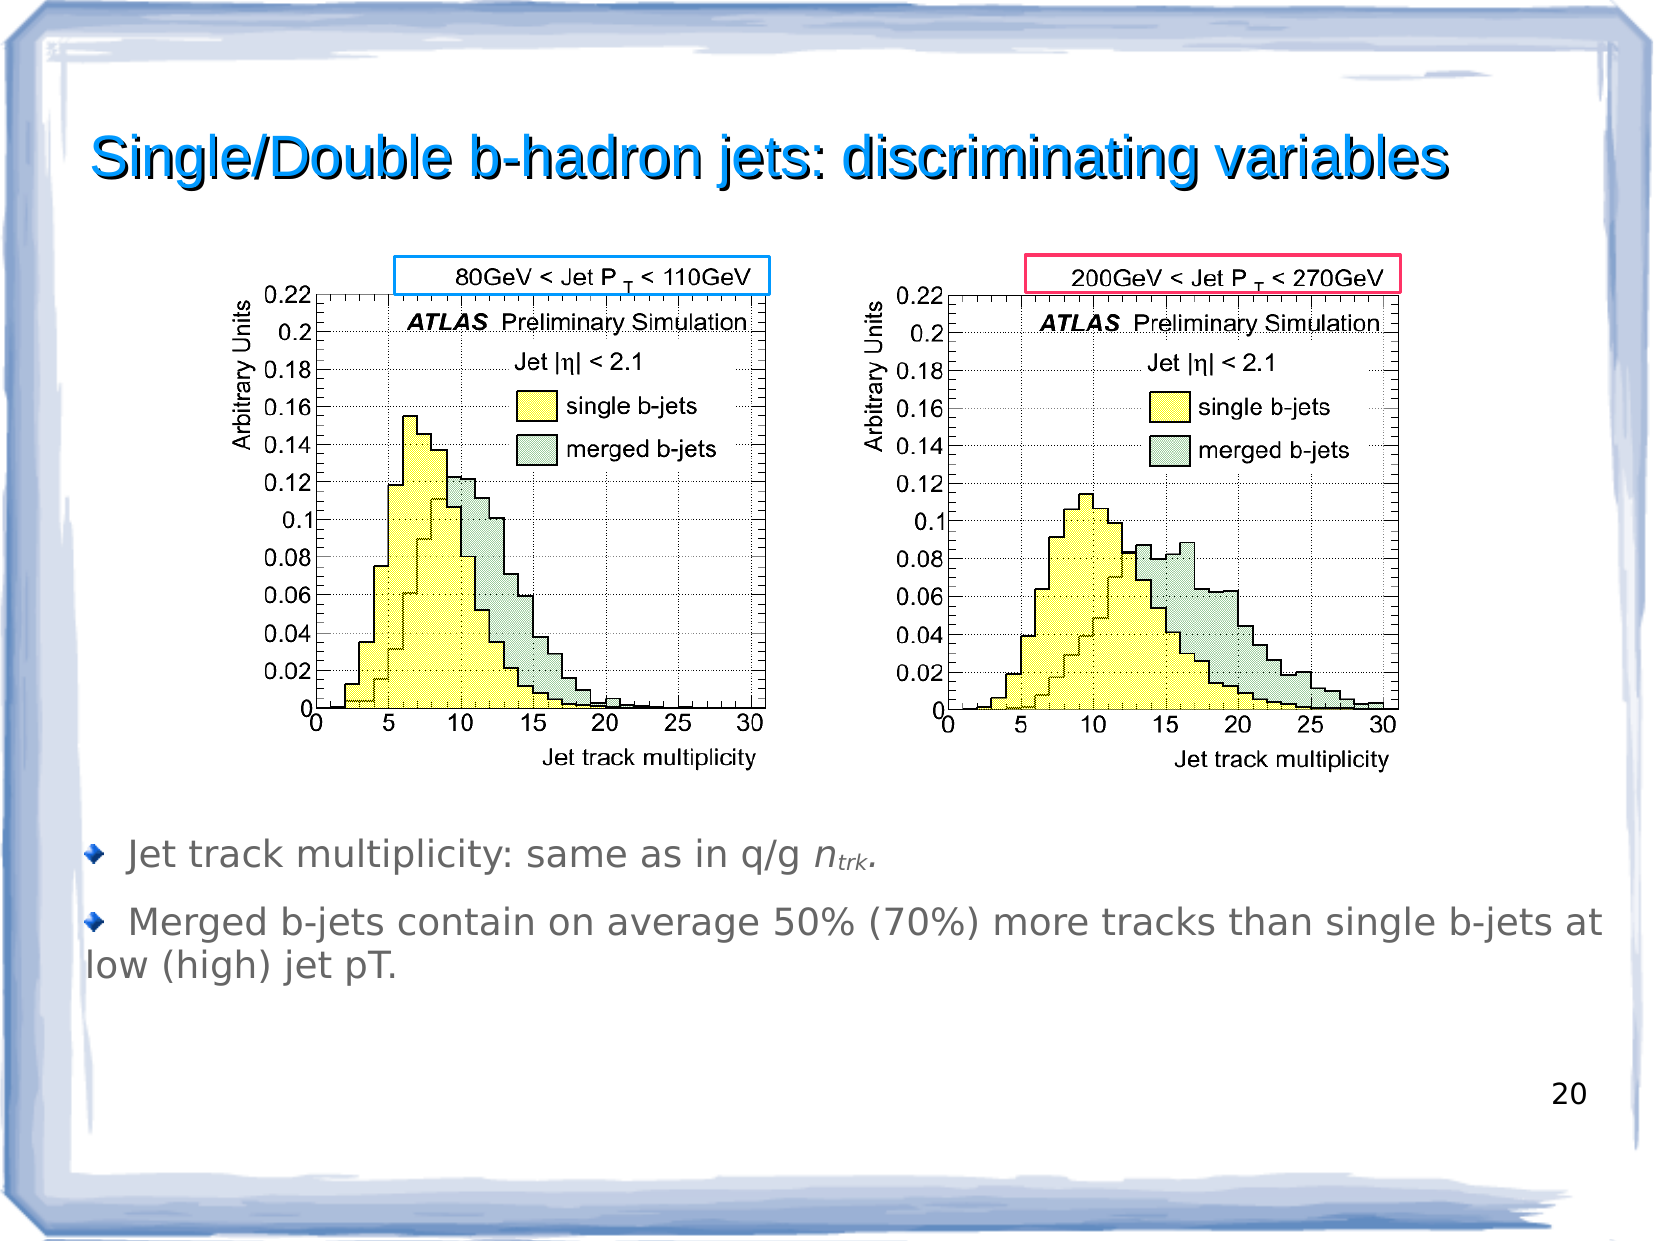

# Single/Double b-hadron jets: discriminating variables
 Jet track multiplicity: same as in q/g ntrk.
 Merged b-jets contain on average 50% (70%) more tracks than single b-jets at low (high) jet pT.
20